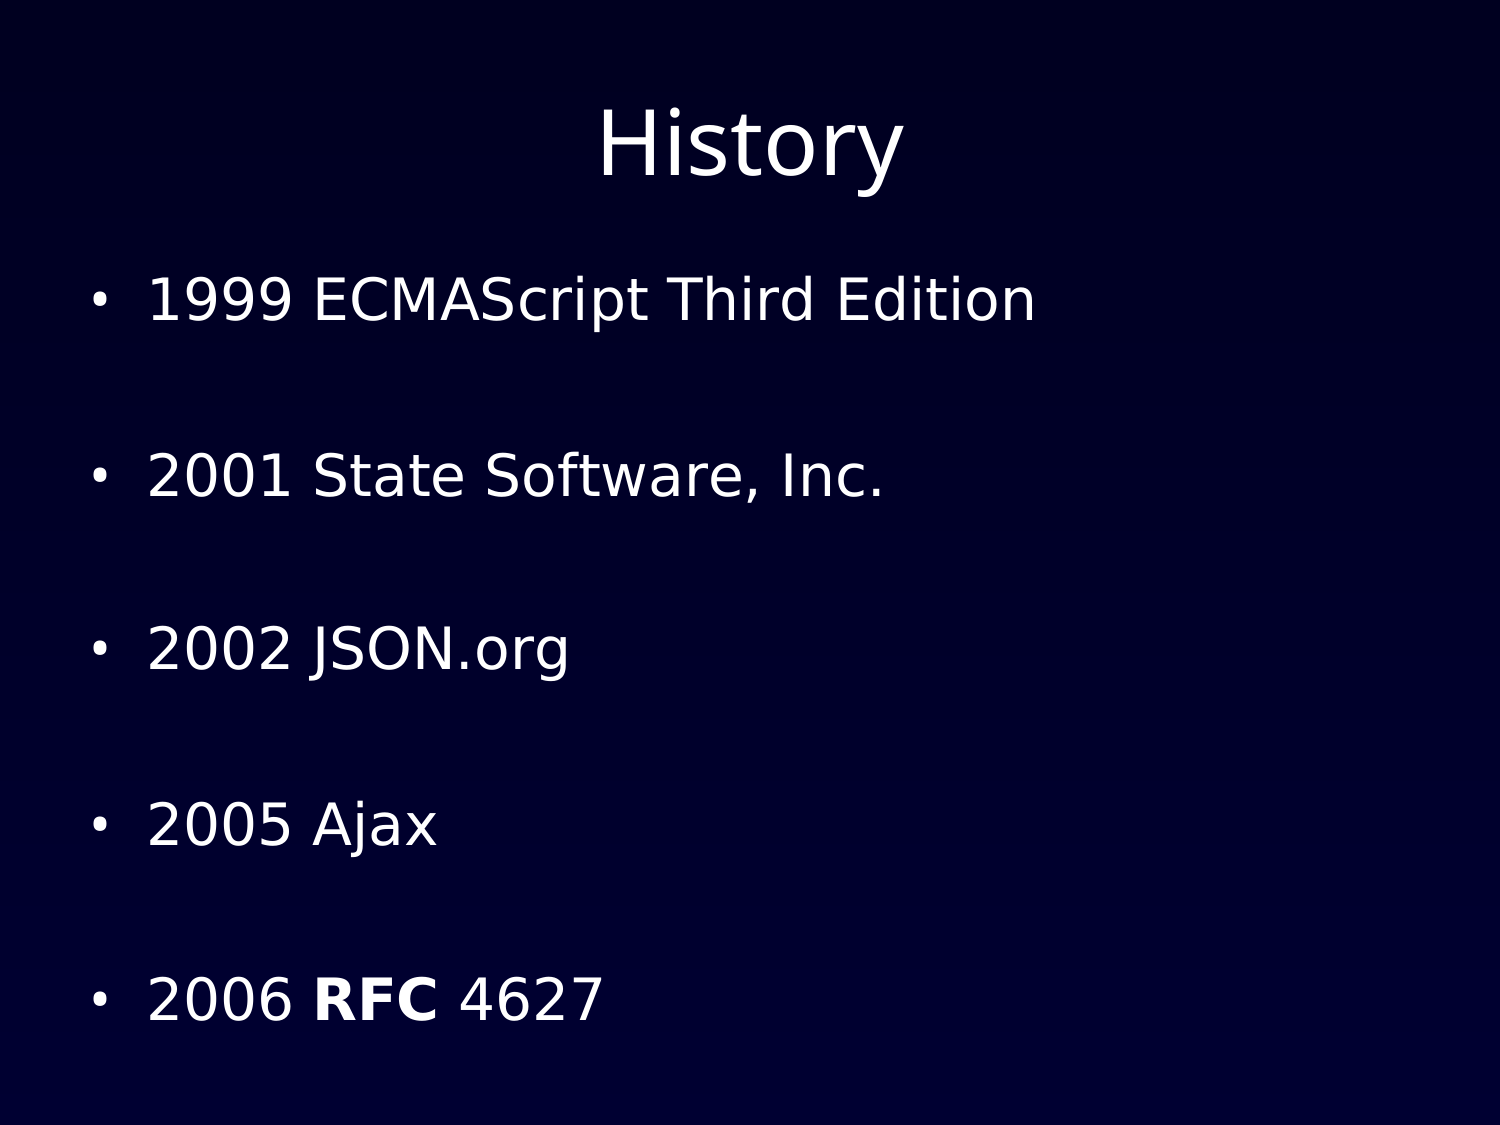

# History
1999 ECMAScript Third Edition
2001 State Software, Inc.
2002 JSON.org
2005 Ajax
2006 RFC 4627